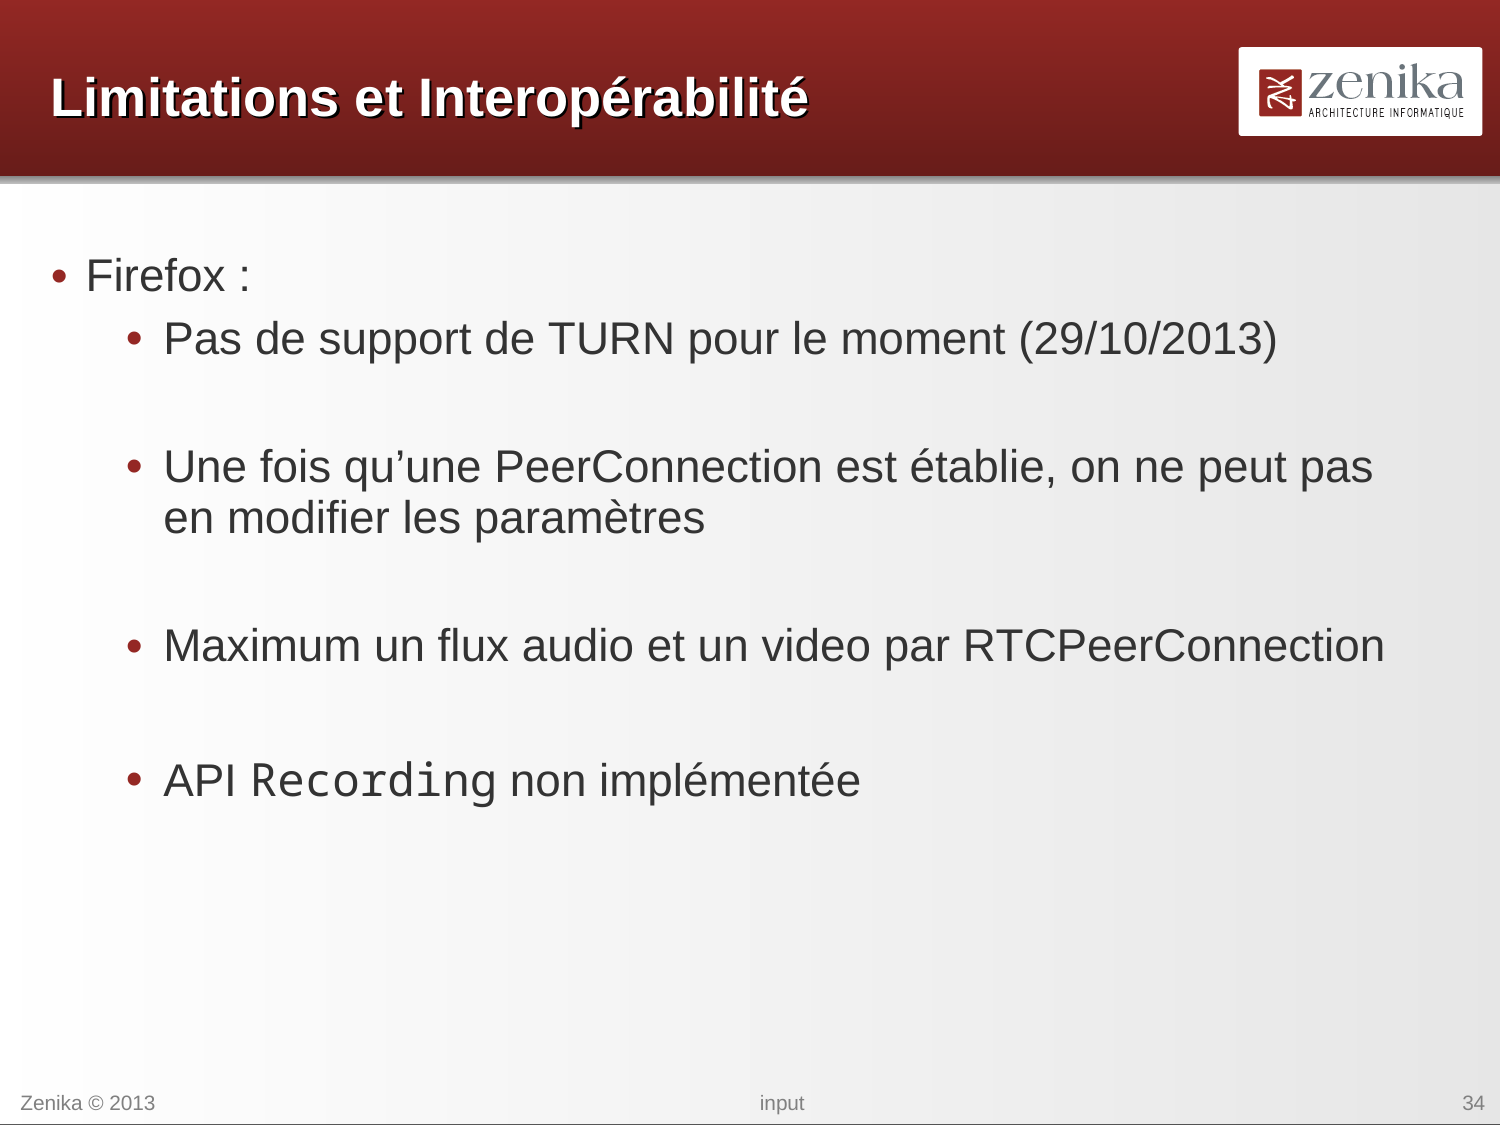

# Limitations et Interopérabilité
Firefox :
Pas de support de TURN pour le moment (29/10/2013)
Une fois qu’une PeerConnection est établie, on ne peut pas en modifier les paramètres
Maximum un flux audio et un video par RTCPeerConnection
API Recording non implémentée